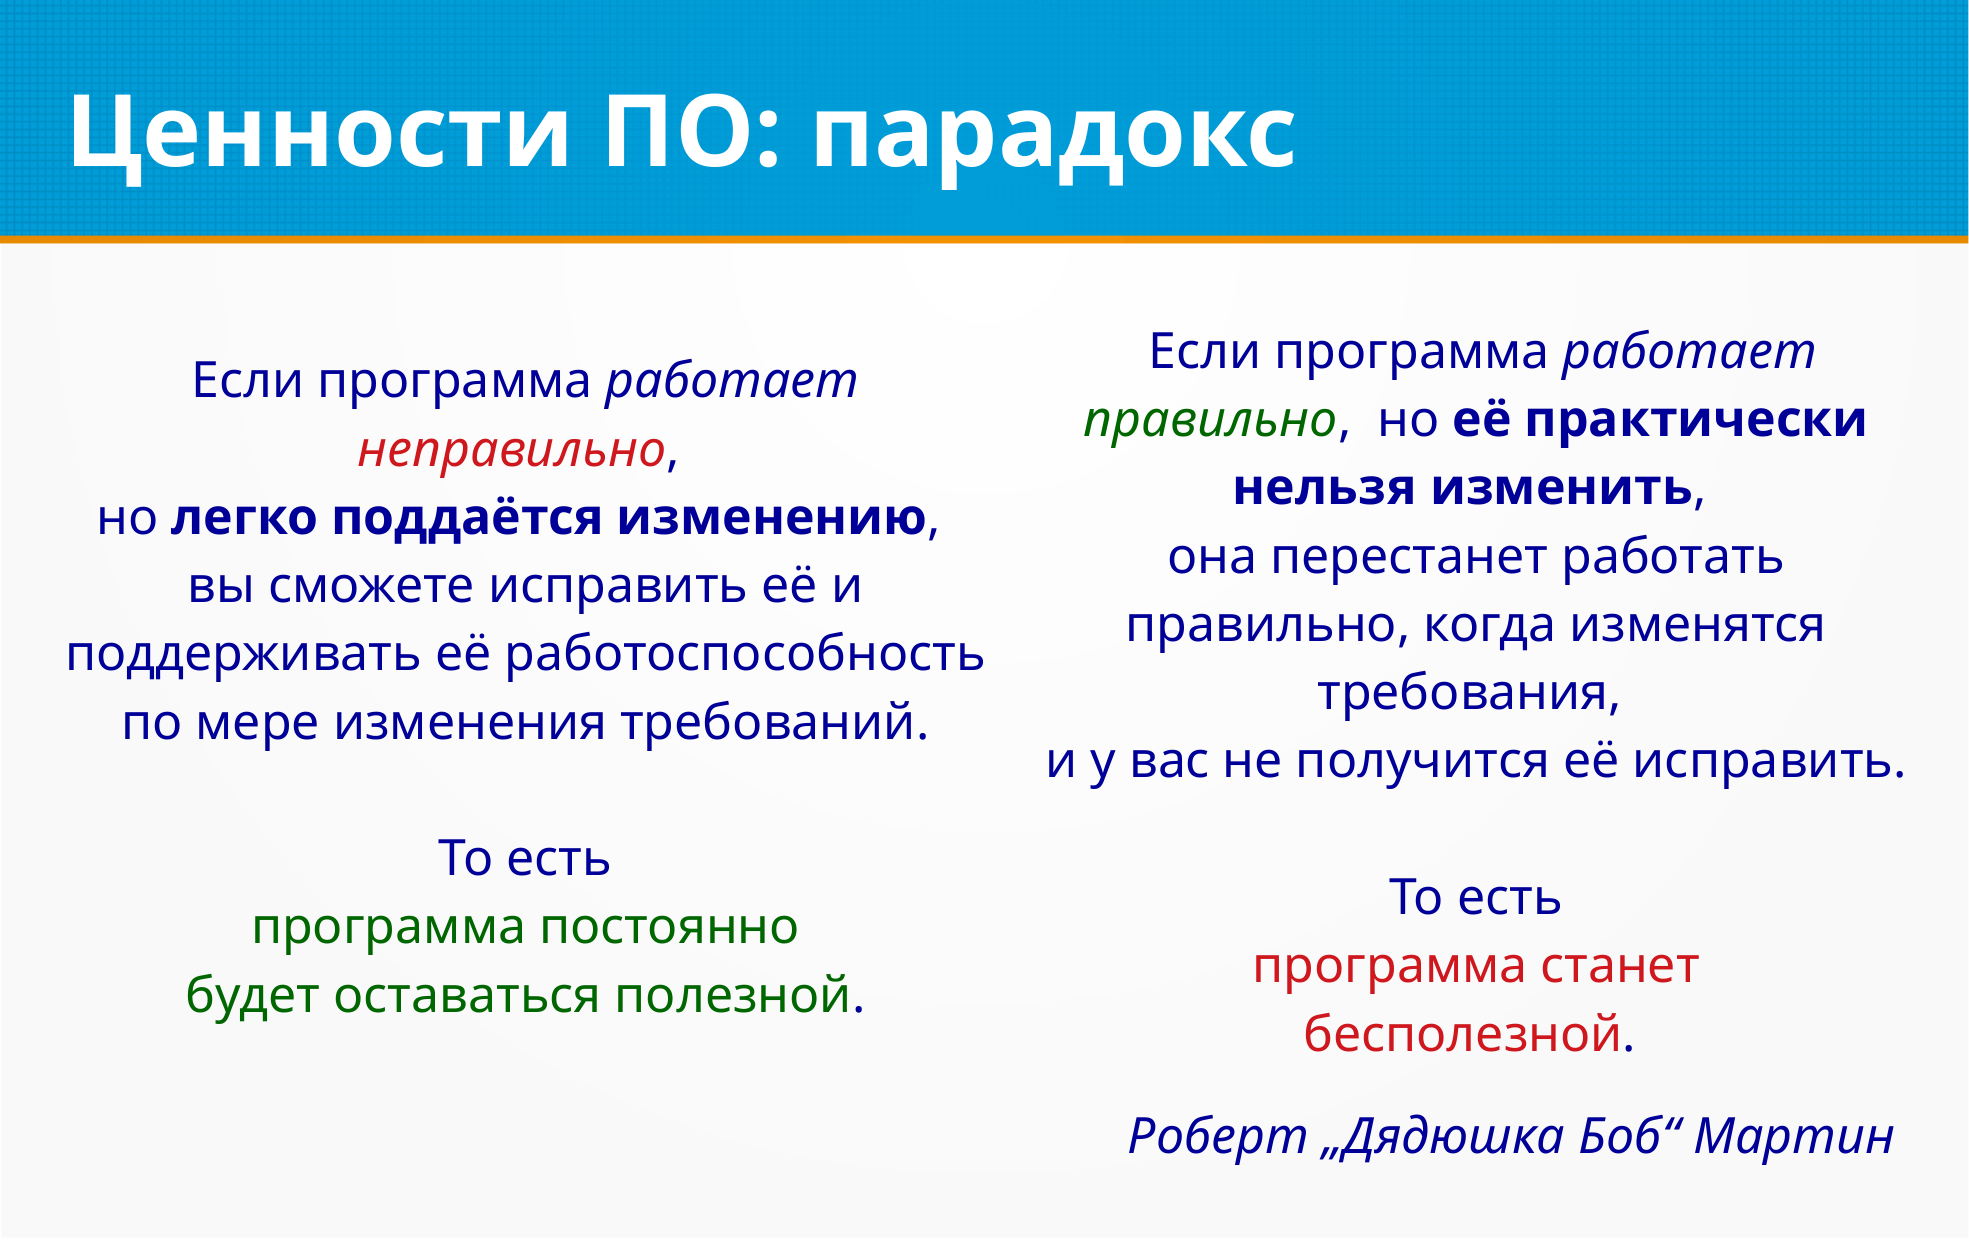

Ценности ПО: парадокс
Если программа работает неправильно,
но легко поддаётся изменению,
вы сможете исправить её и
поддерживать её работоспособность по мере изменения требований.
То есть
программа постоянно
будет оставаться полезной.
 Если программа работает правильно, но её практически нельзя изменить,
она перестанет работать правильно, когда изменятся требования,
и у вас не получится её исправить.
То есть
программа станет
бесполезной.
Роберт „Дядюшка Боб“ Мартин